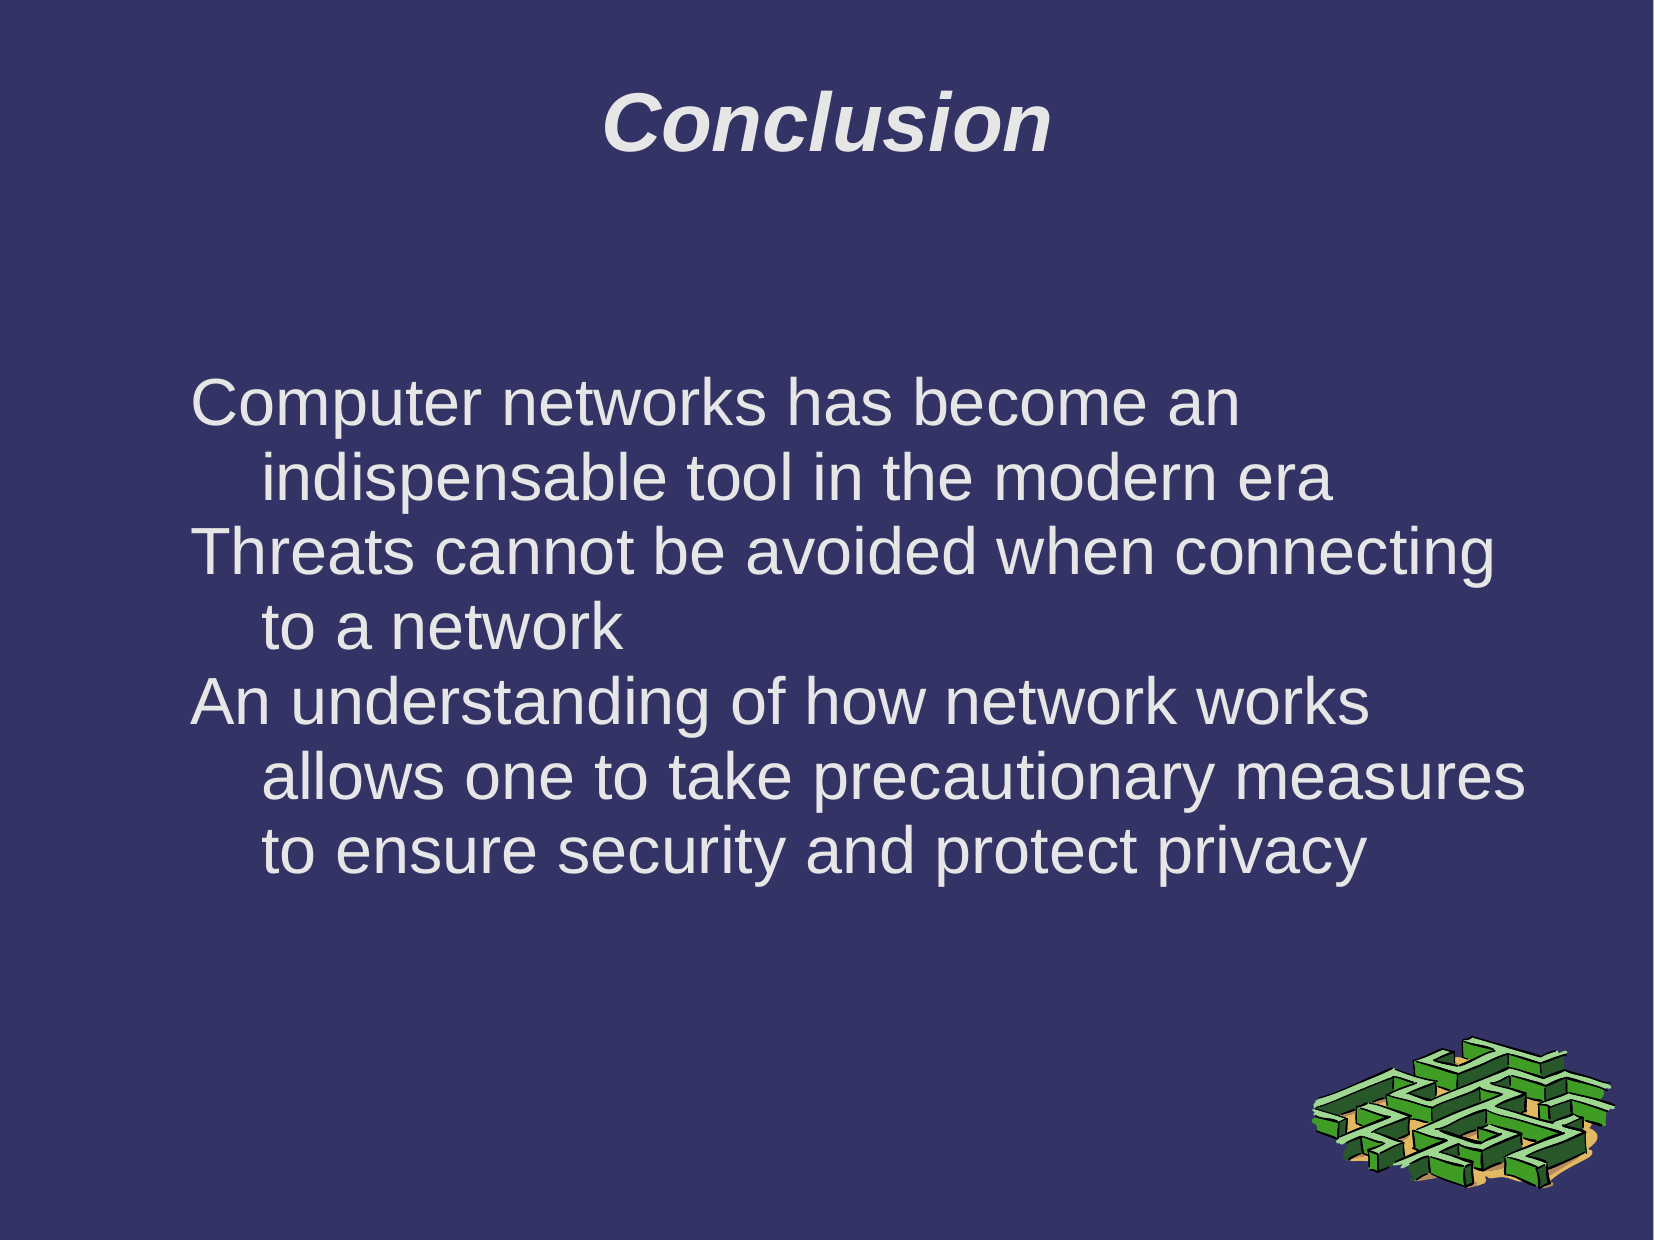

# Conclusion
Computer networks has become an indispensable tool in the modern era
Threats cannot be avoided when connecting to a network
An understanding of how network works allows one to take precautionary measures to ensure security and protect privacy